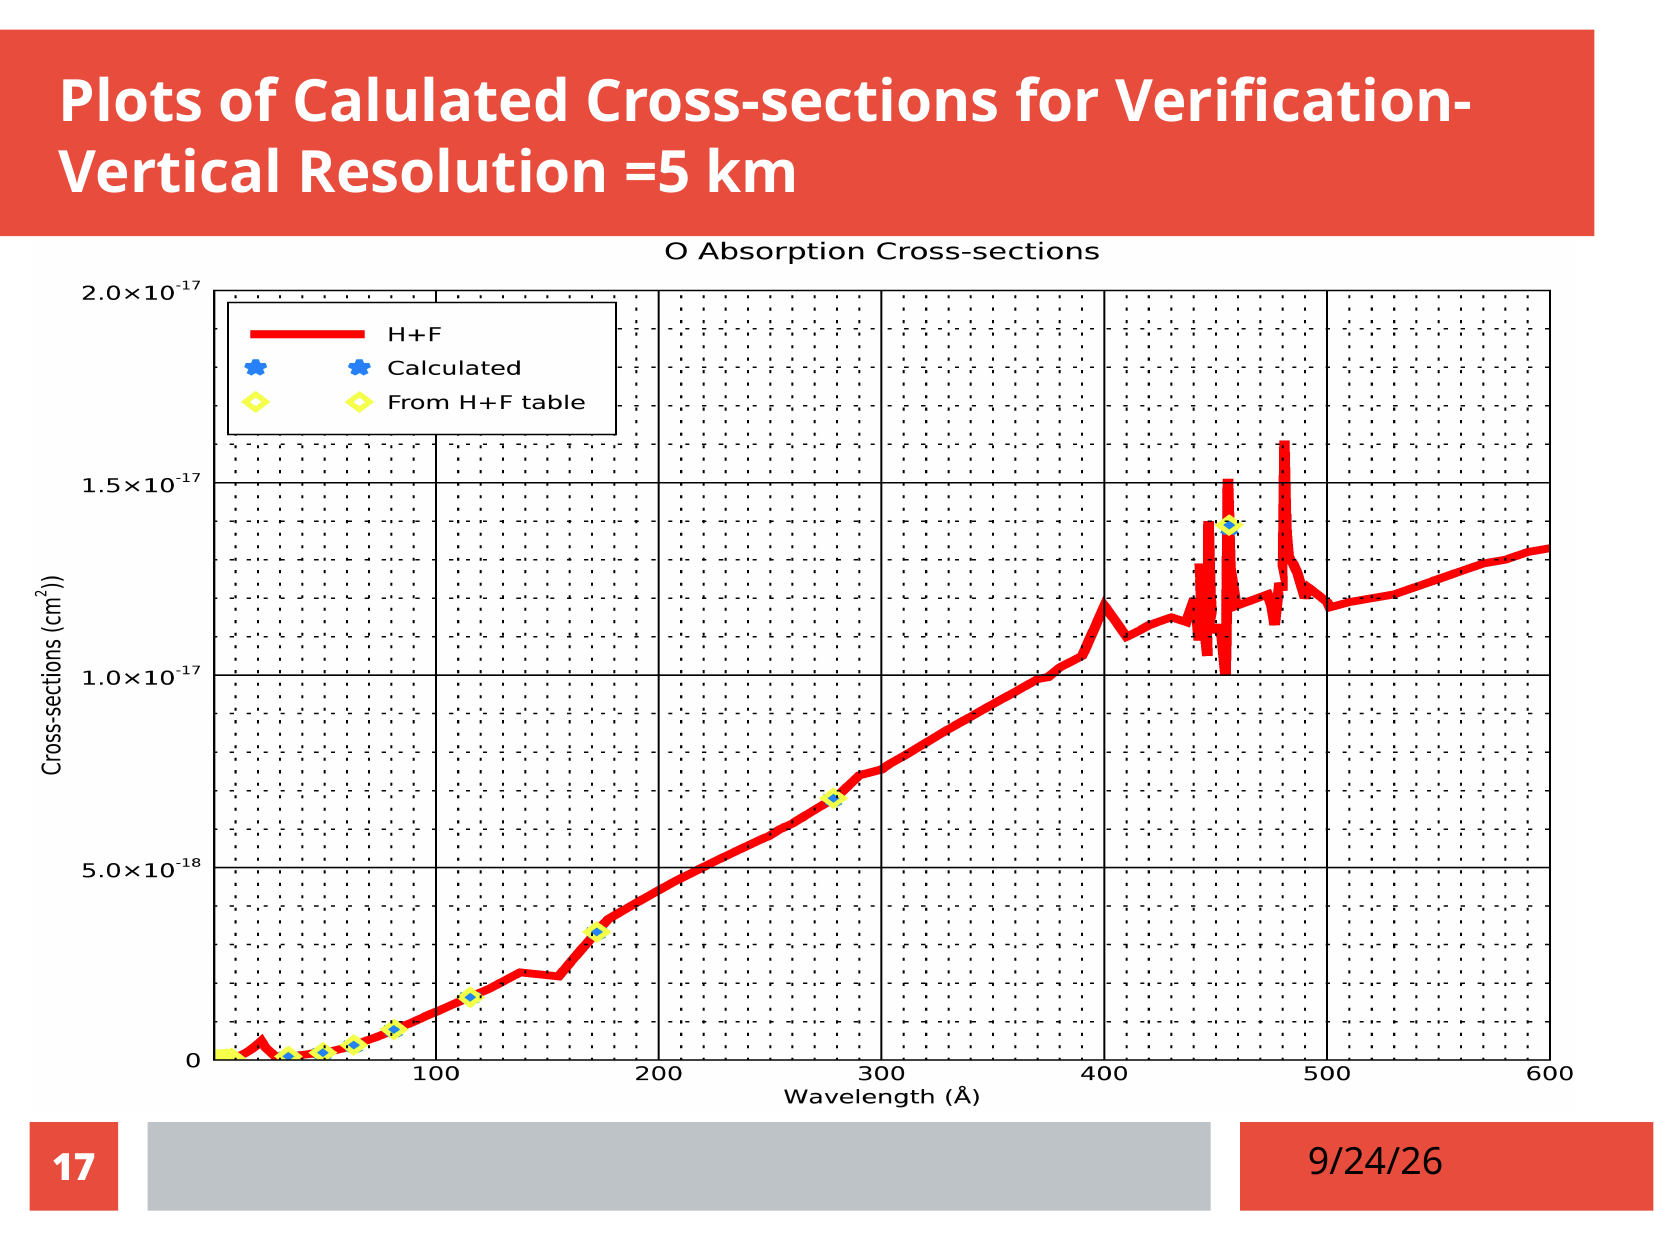

# Plots of Calulated Cross-sections for Verification- Vertical Resolution =5 km
17